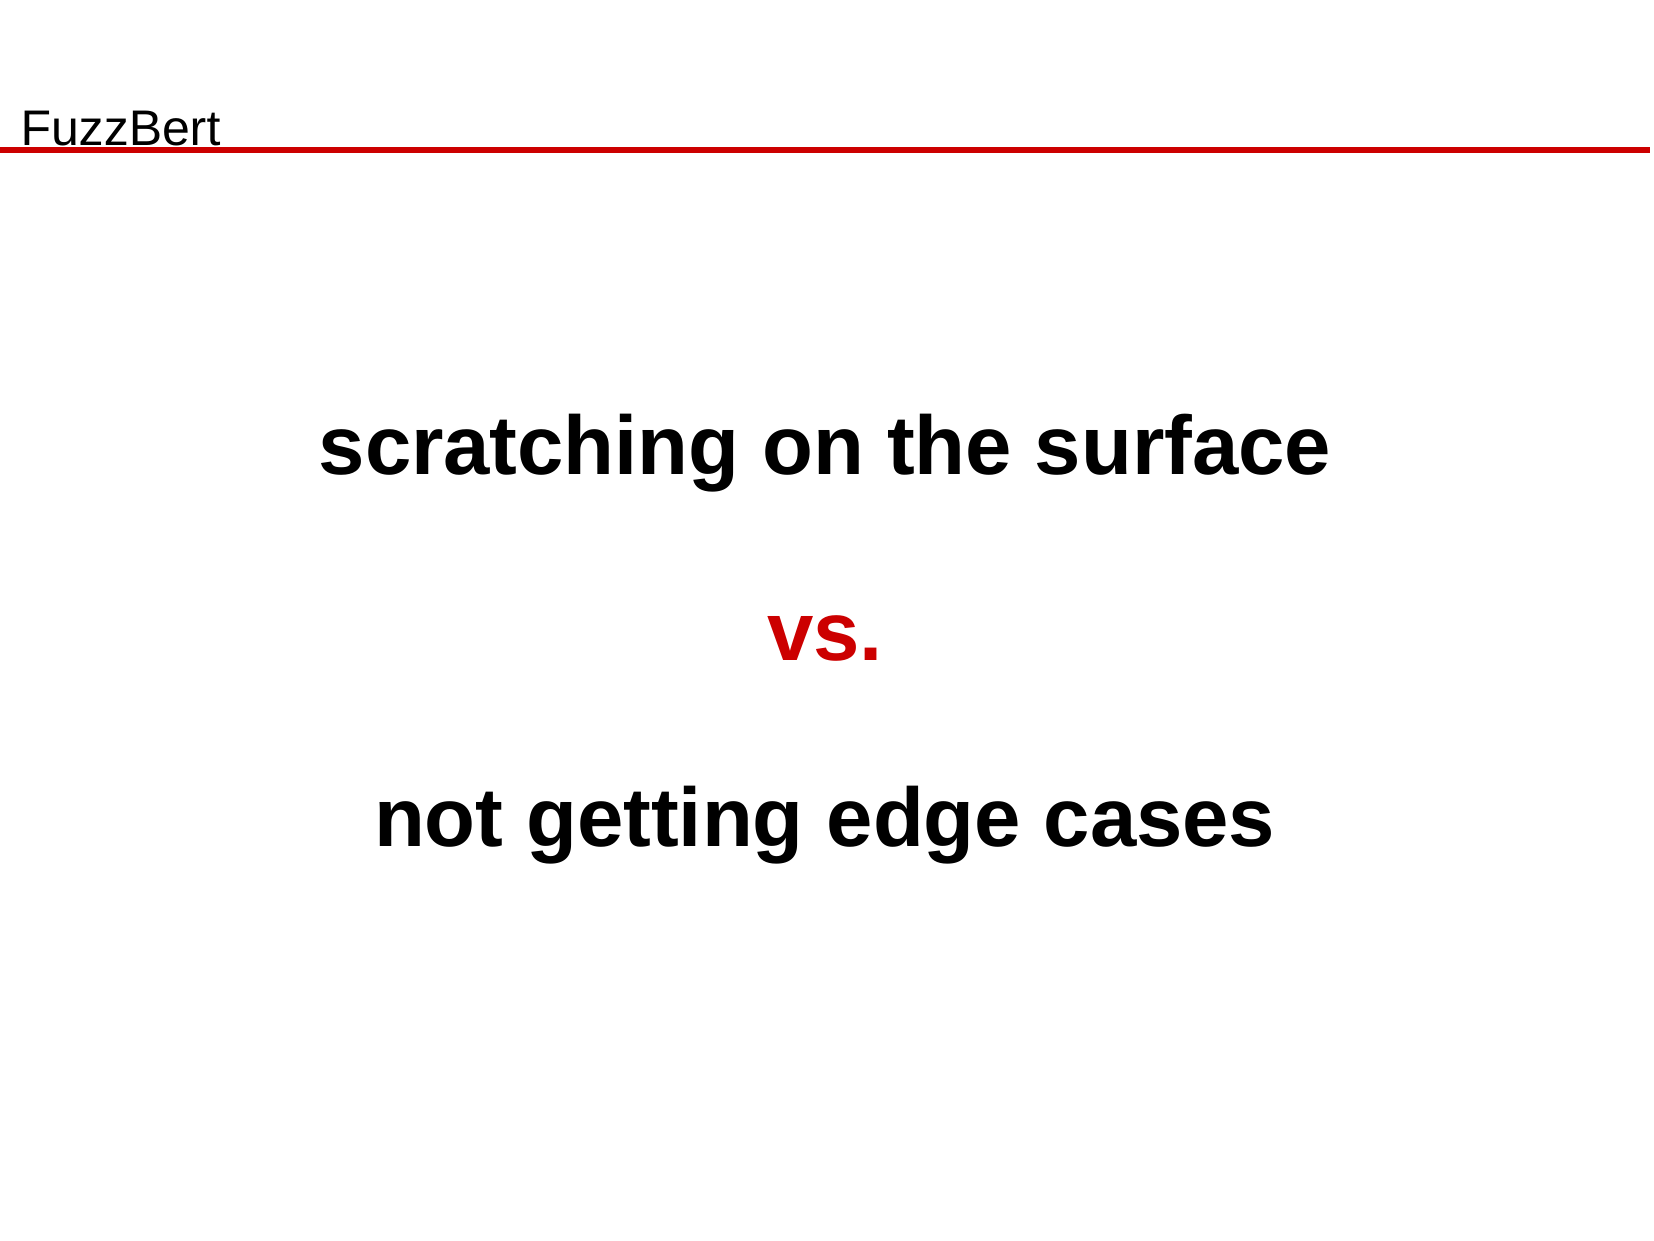

#
FuzzBert
scratching on the surface
vs.
not getting edge cases